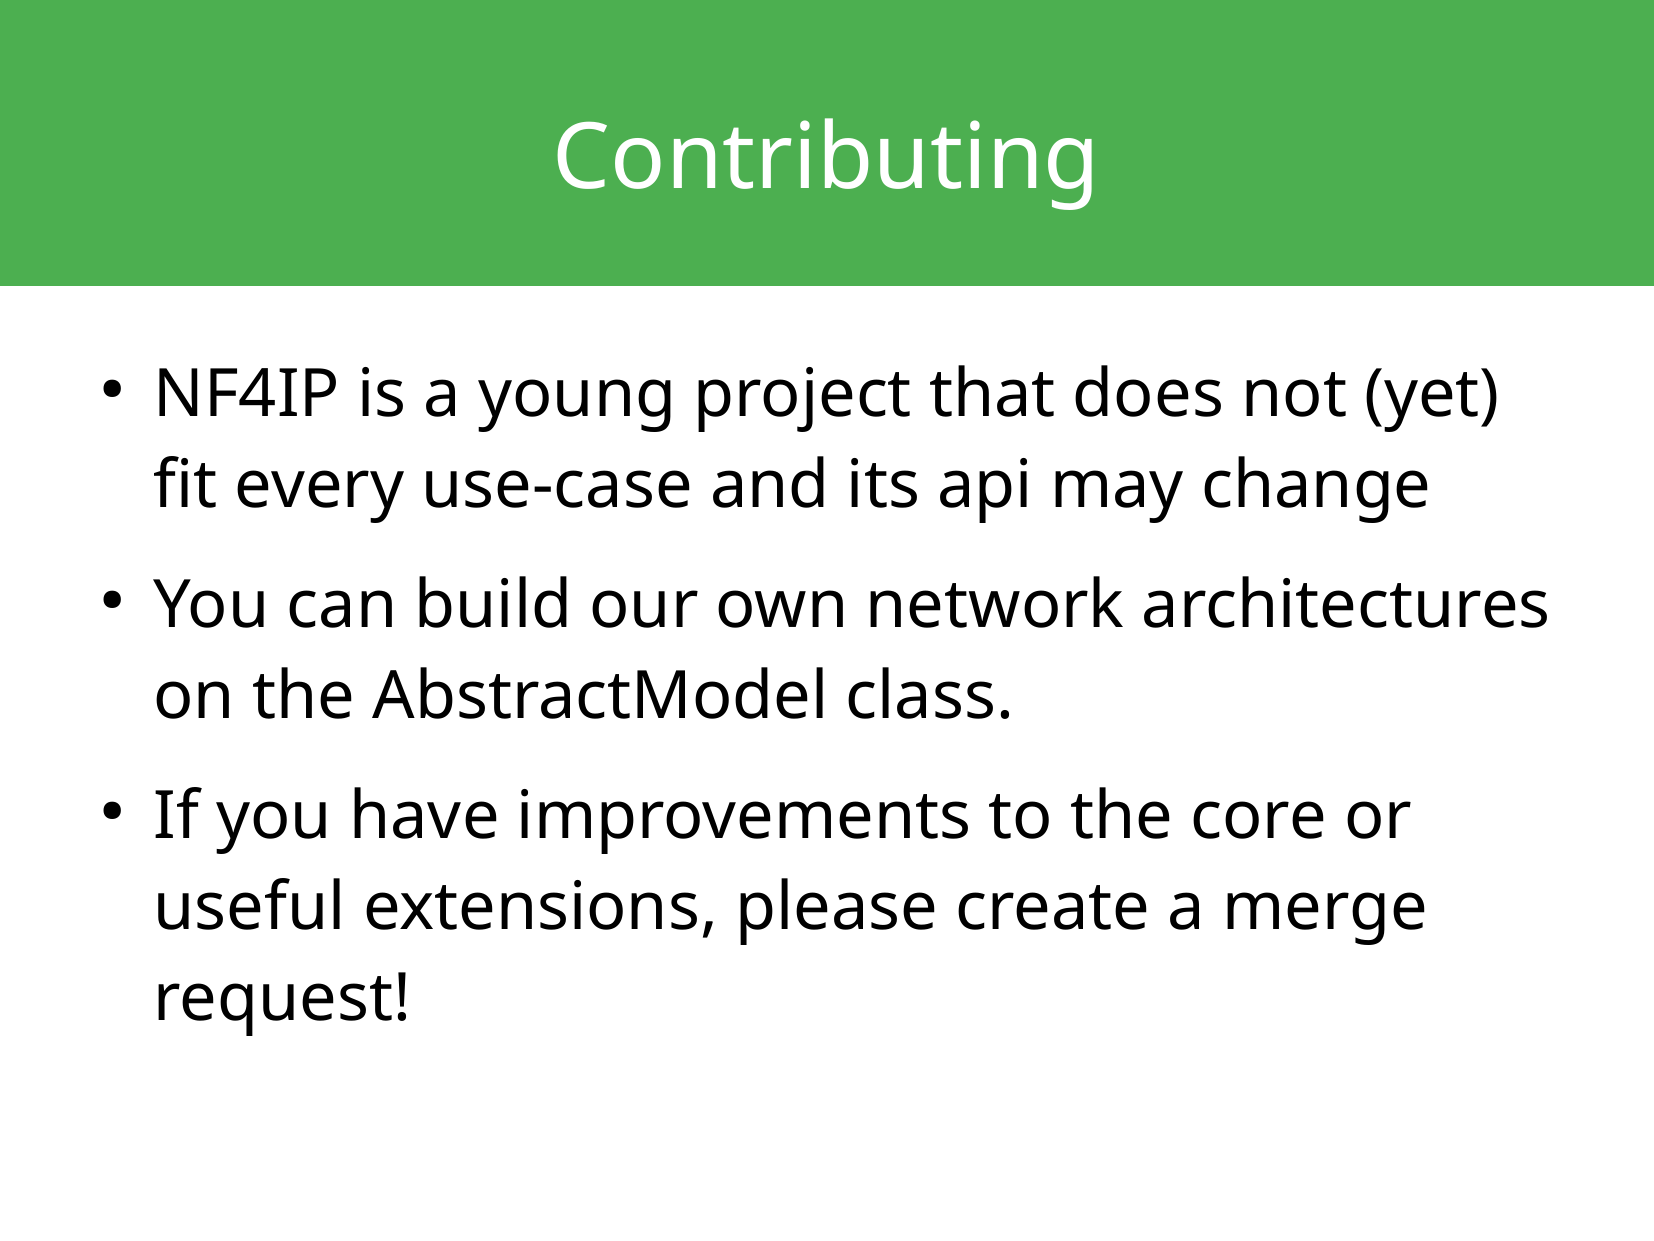

# Contributing
NF4IP is a young project that does not (yet) fit every use-case and its api may change
You can build our own network architectures on the AbstractModel class.
If you have improvements to the core or useful extensions, please create a merge request!